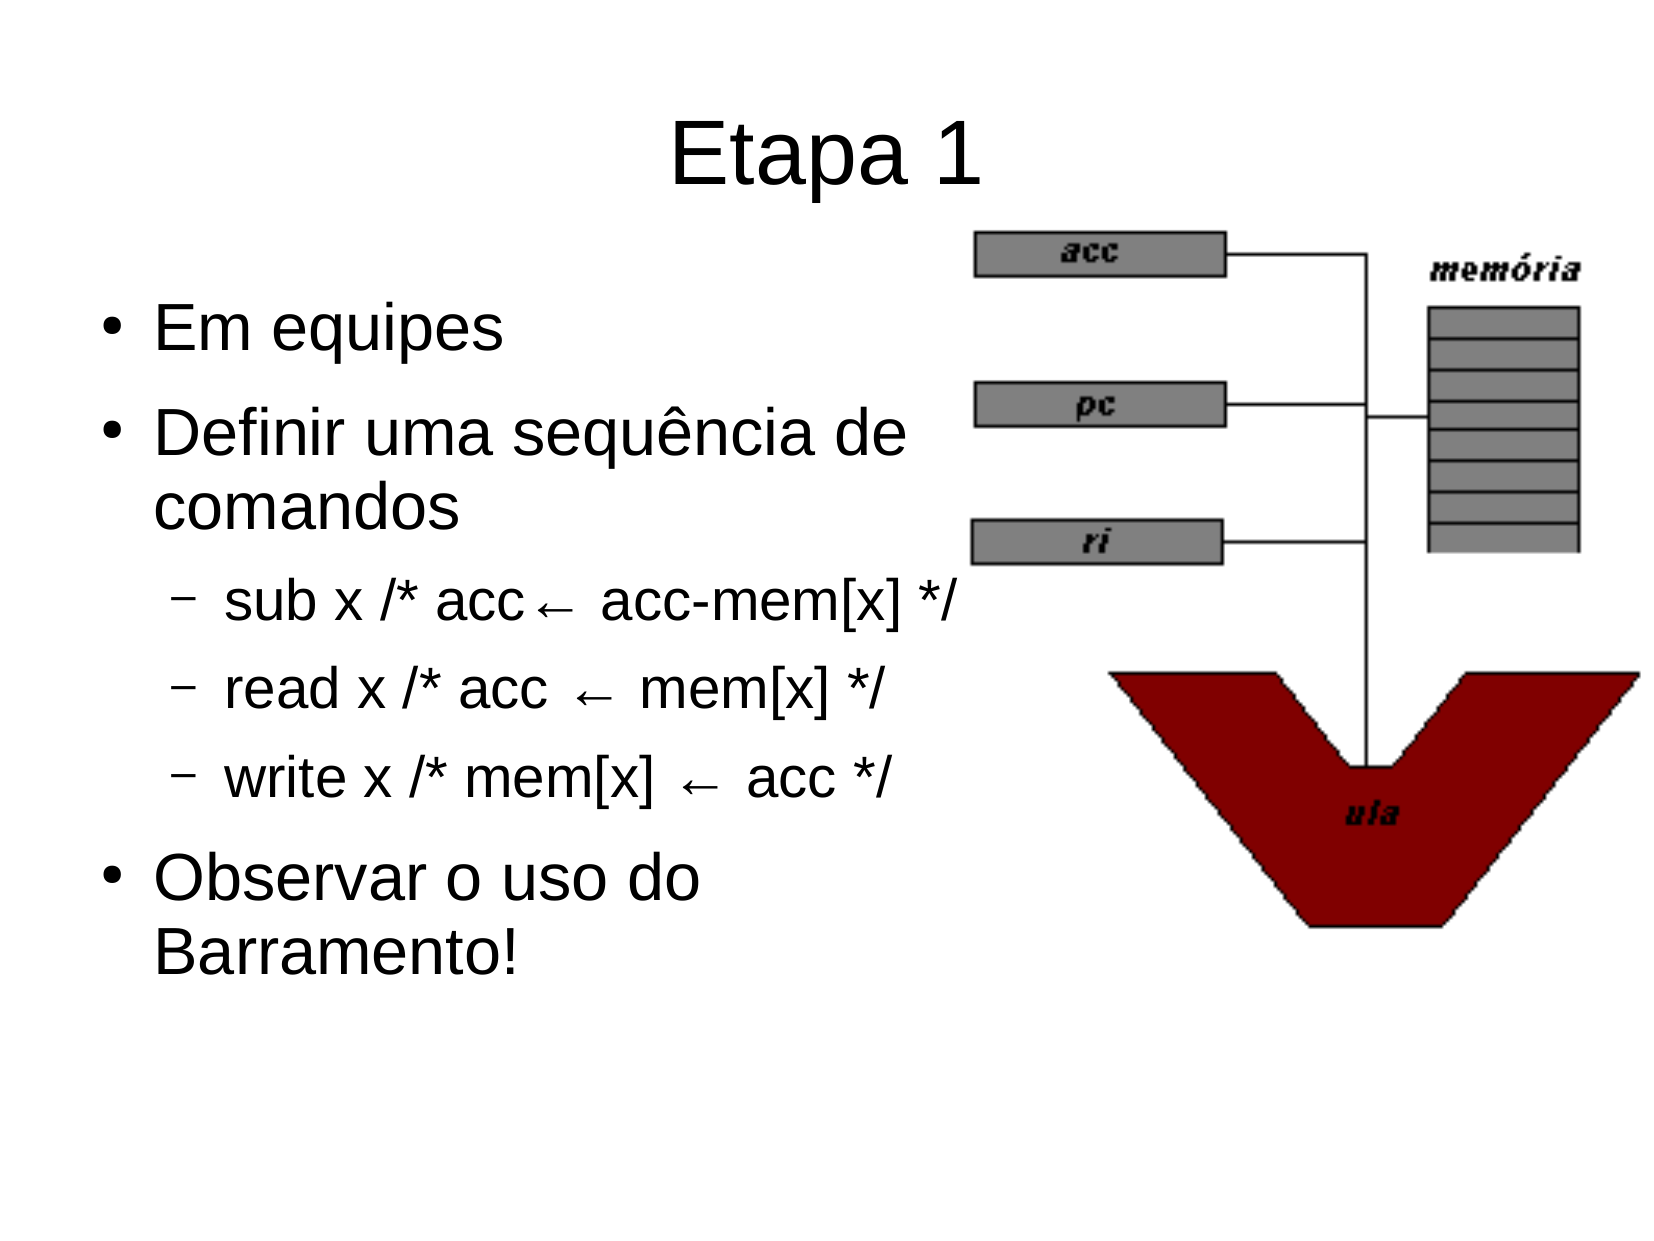

# Etapa 1
Em equipes
Definir uma sequência de comandos
sub x /* acc← acc-mem[x] */
read x /* acc ← mem[x] */
write x /* mem[x] ← acc */
Observar o uso do Barramento!